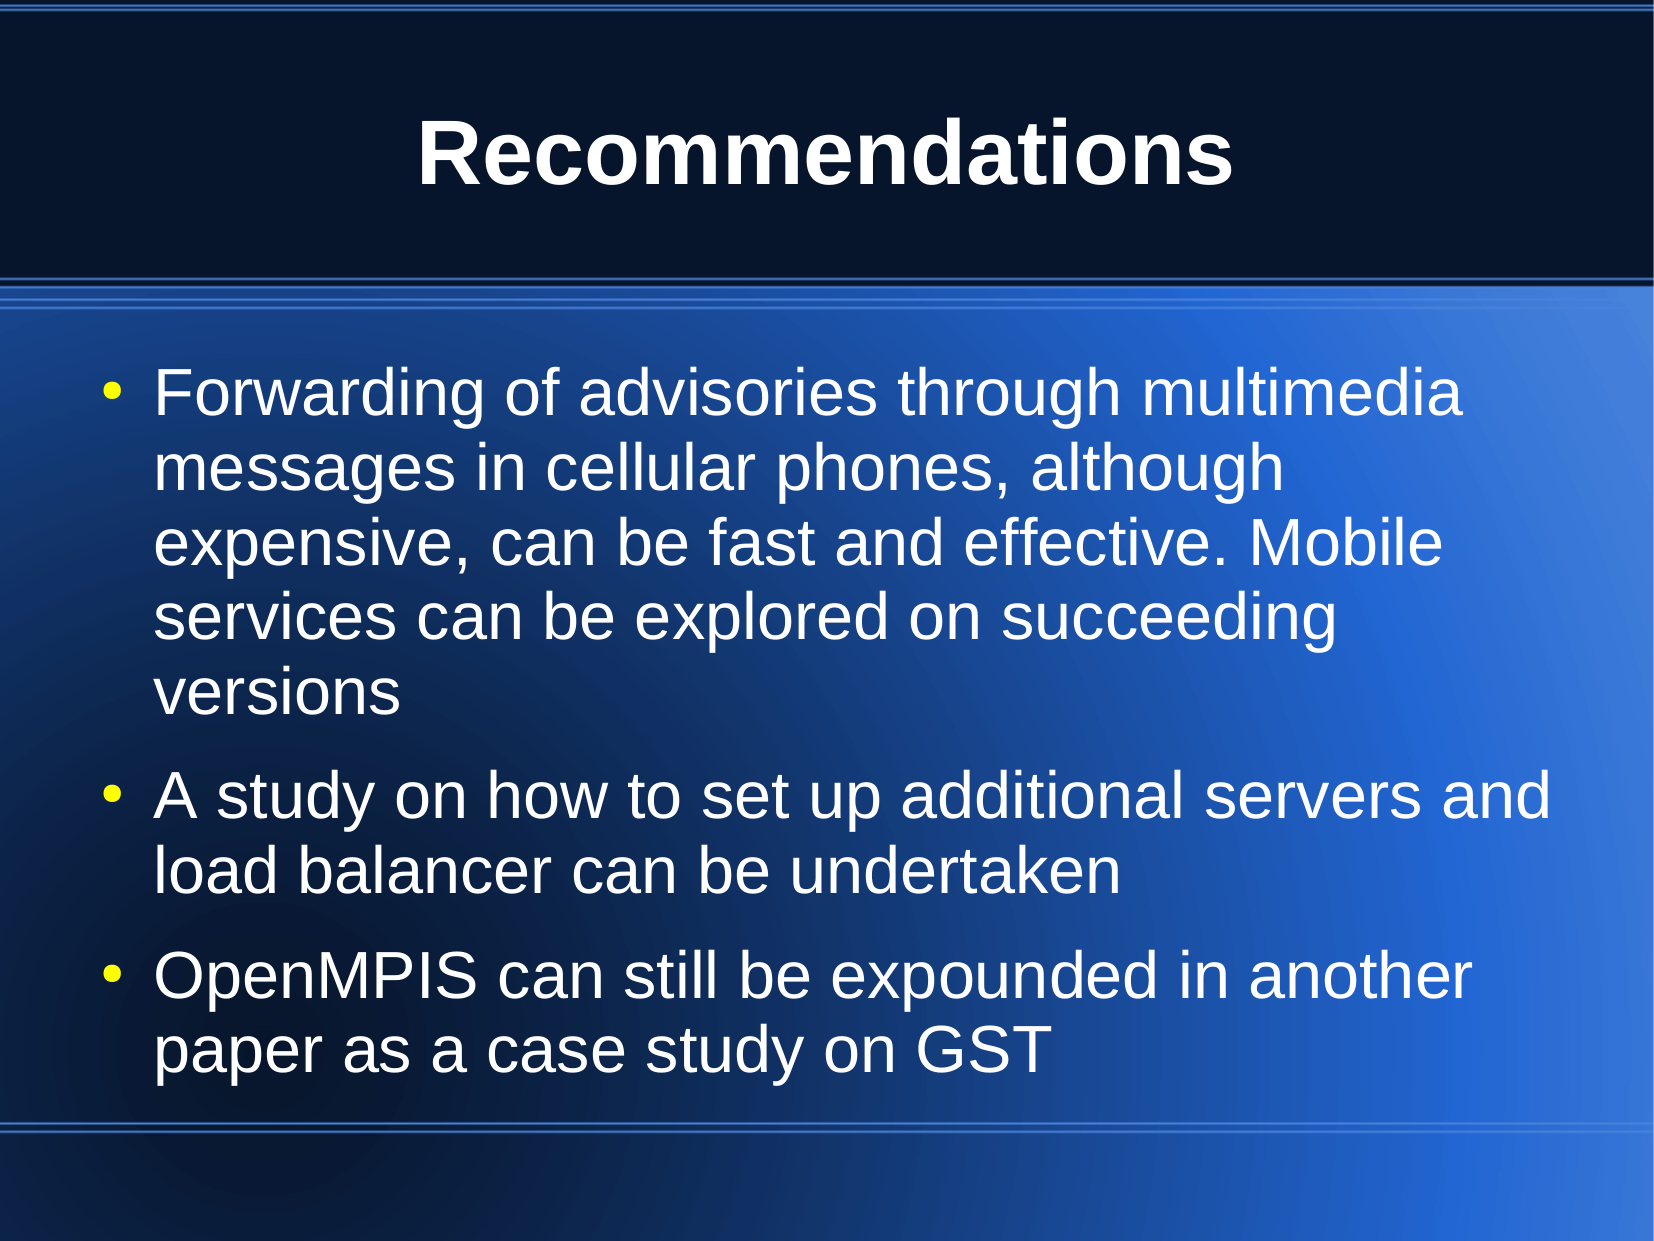

# Recommendations
Forwarding of advisories through multimedia messages in cellular phones, although expensive, can be fast and effective. Mobile services can be explored on succeeding versions
A study on how to set up additional servers and load balancer can be undertaken
OpenMPIS can still be expounded in another paper as a case study on GST